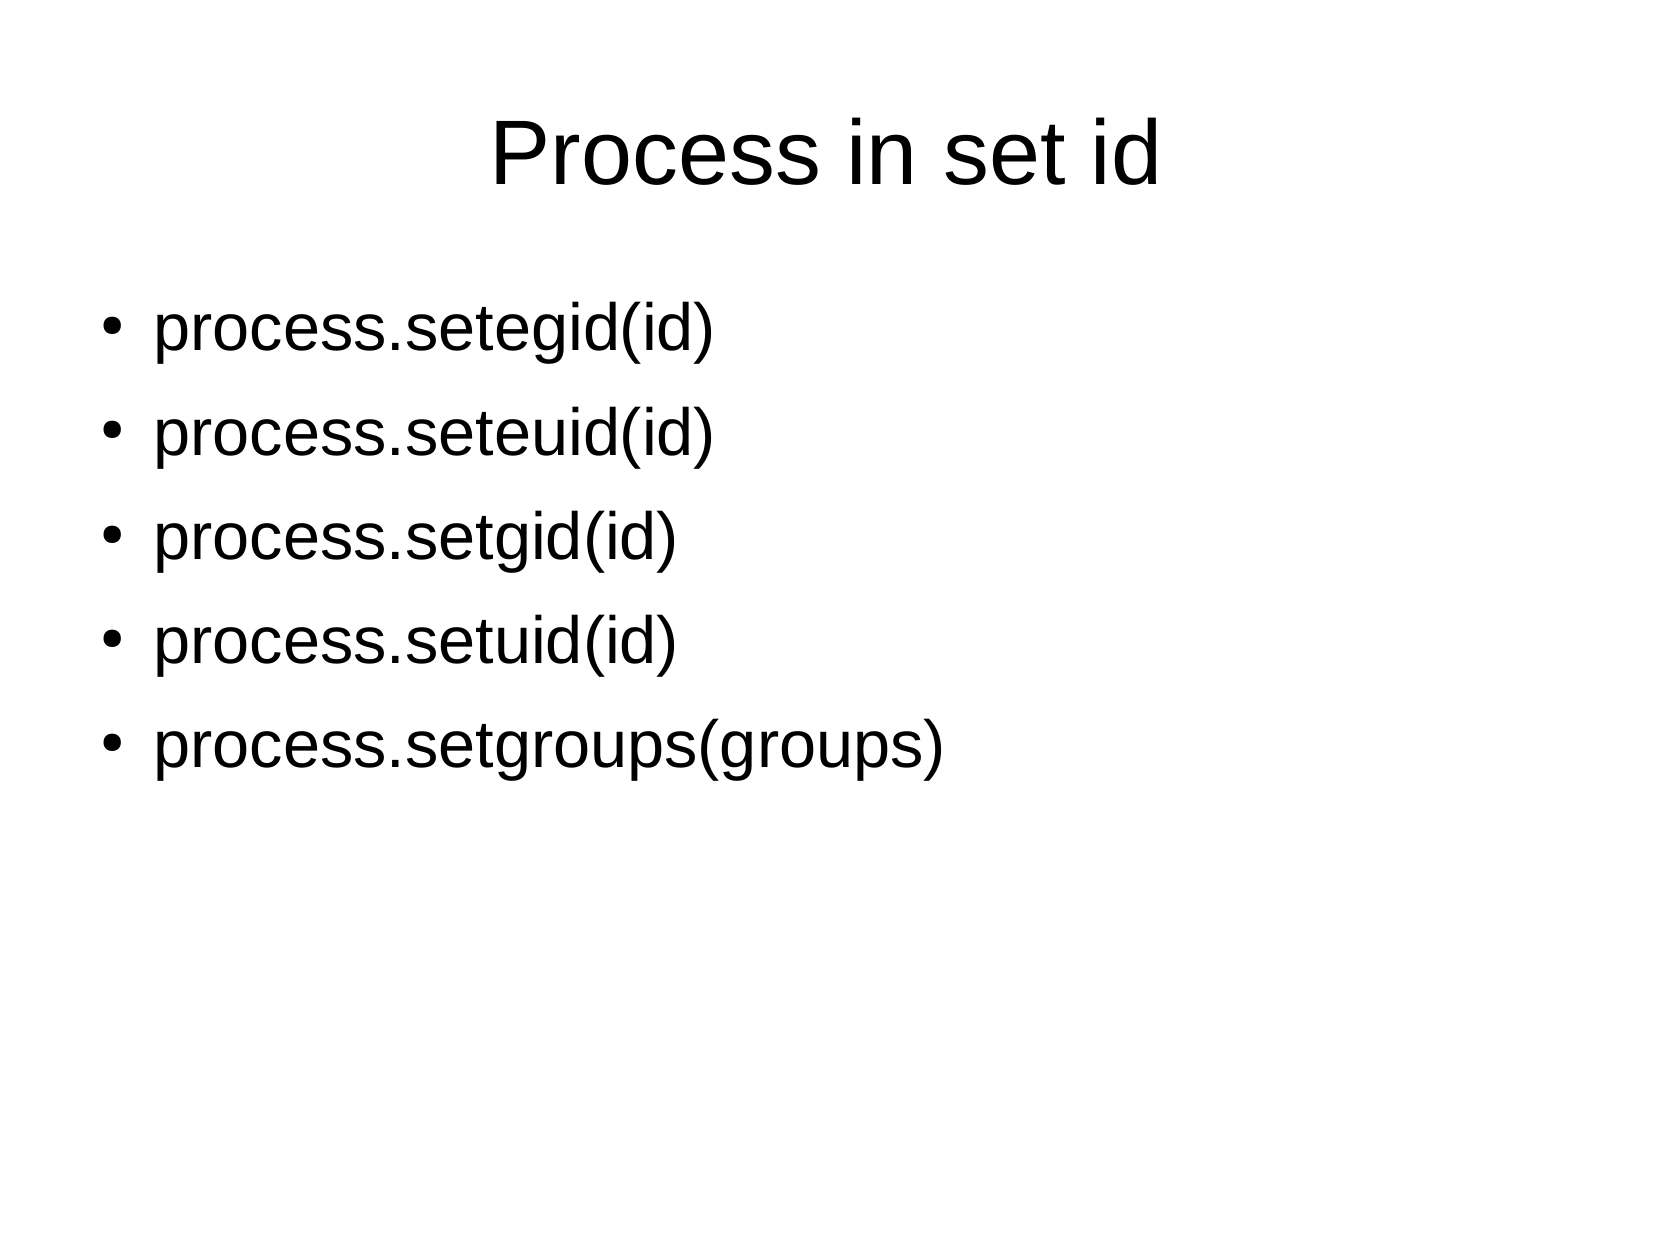

# Process in set id
process.setegid(id)
process.seteuid(id)
process.setgid(id)
process.setuid(id)
process.setgroups(groups)